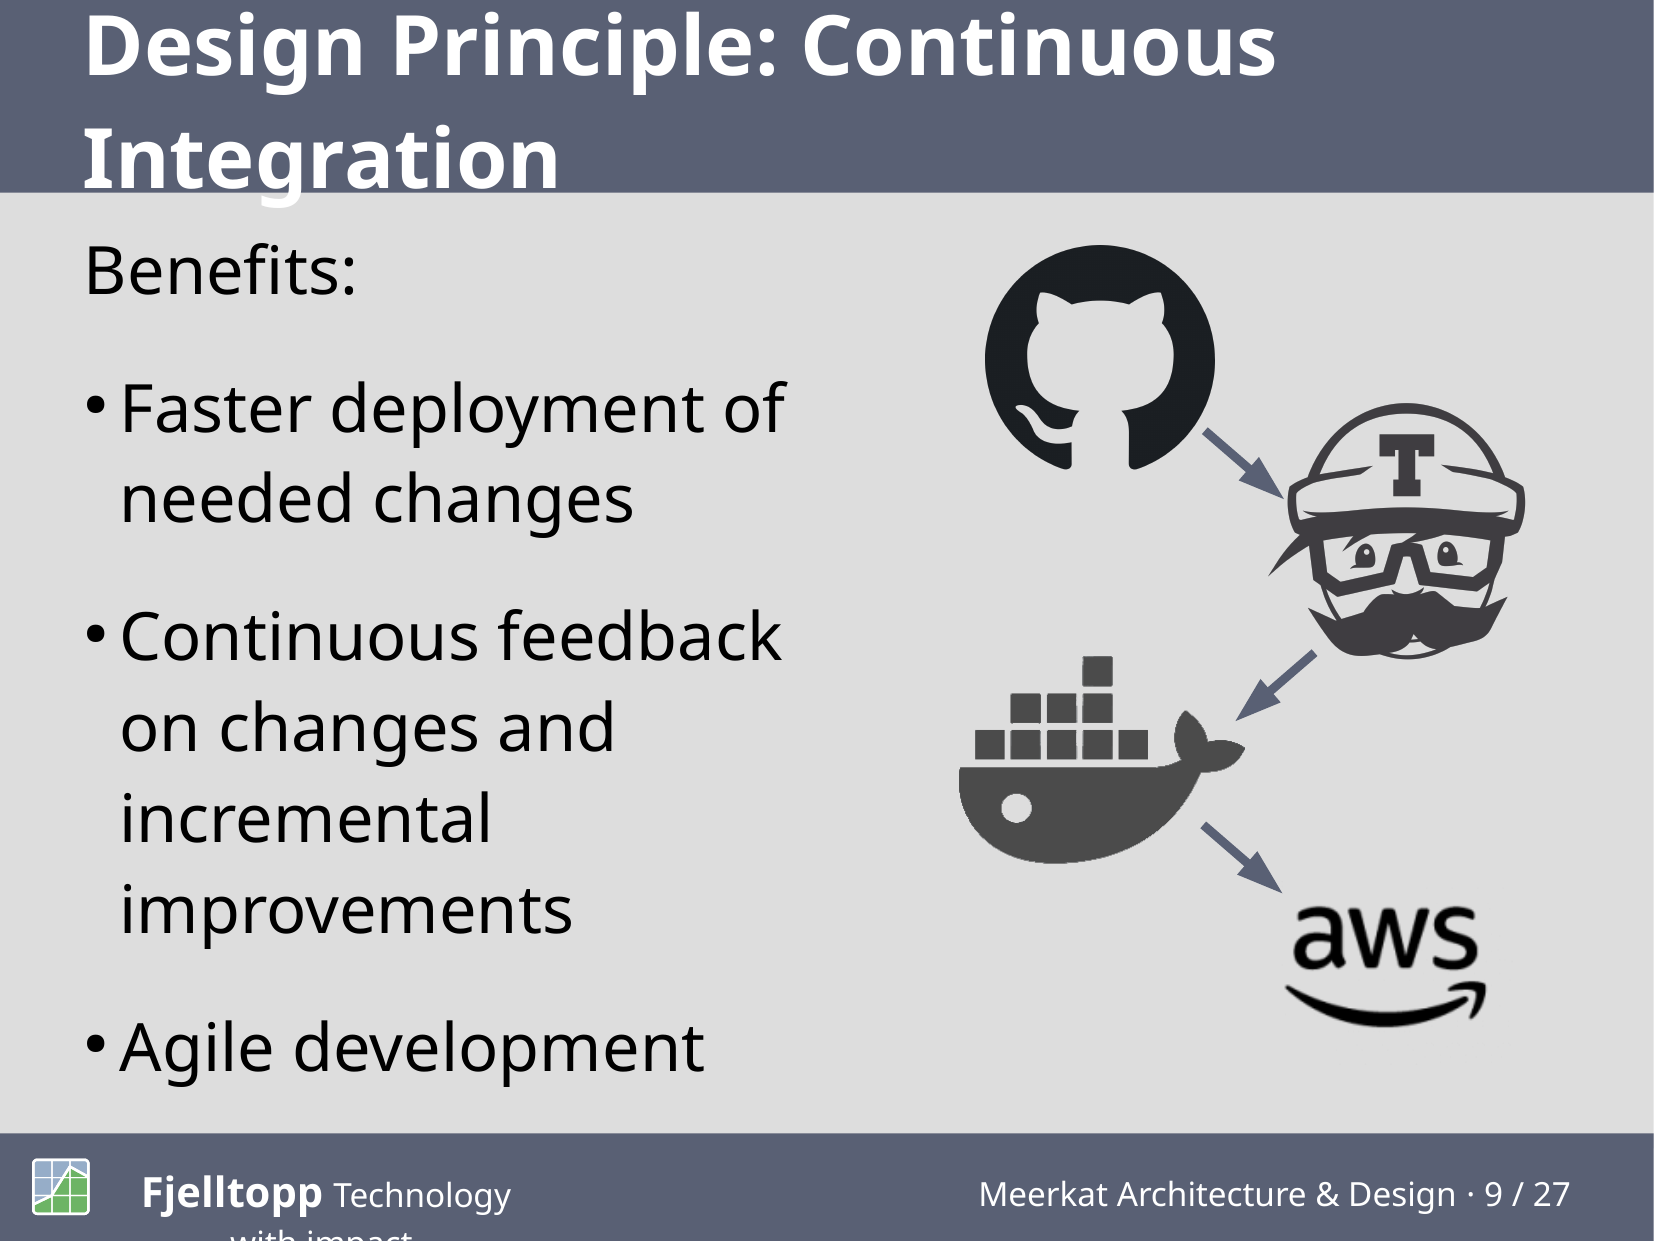

# Design Principle: Continuous Integration
Benefits:
Faster deployment of needed changes
Continuous feedback on changes and incremental improvements
Agile development
9